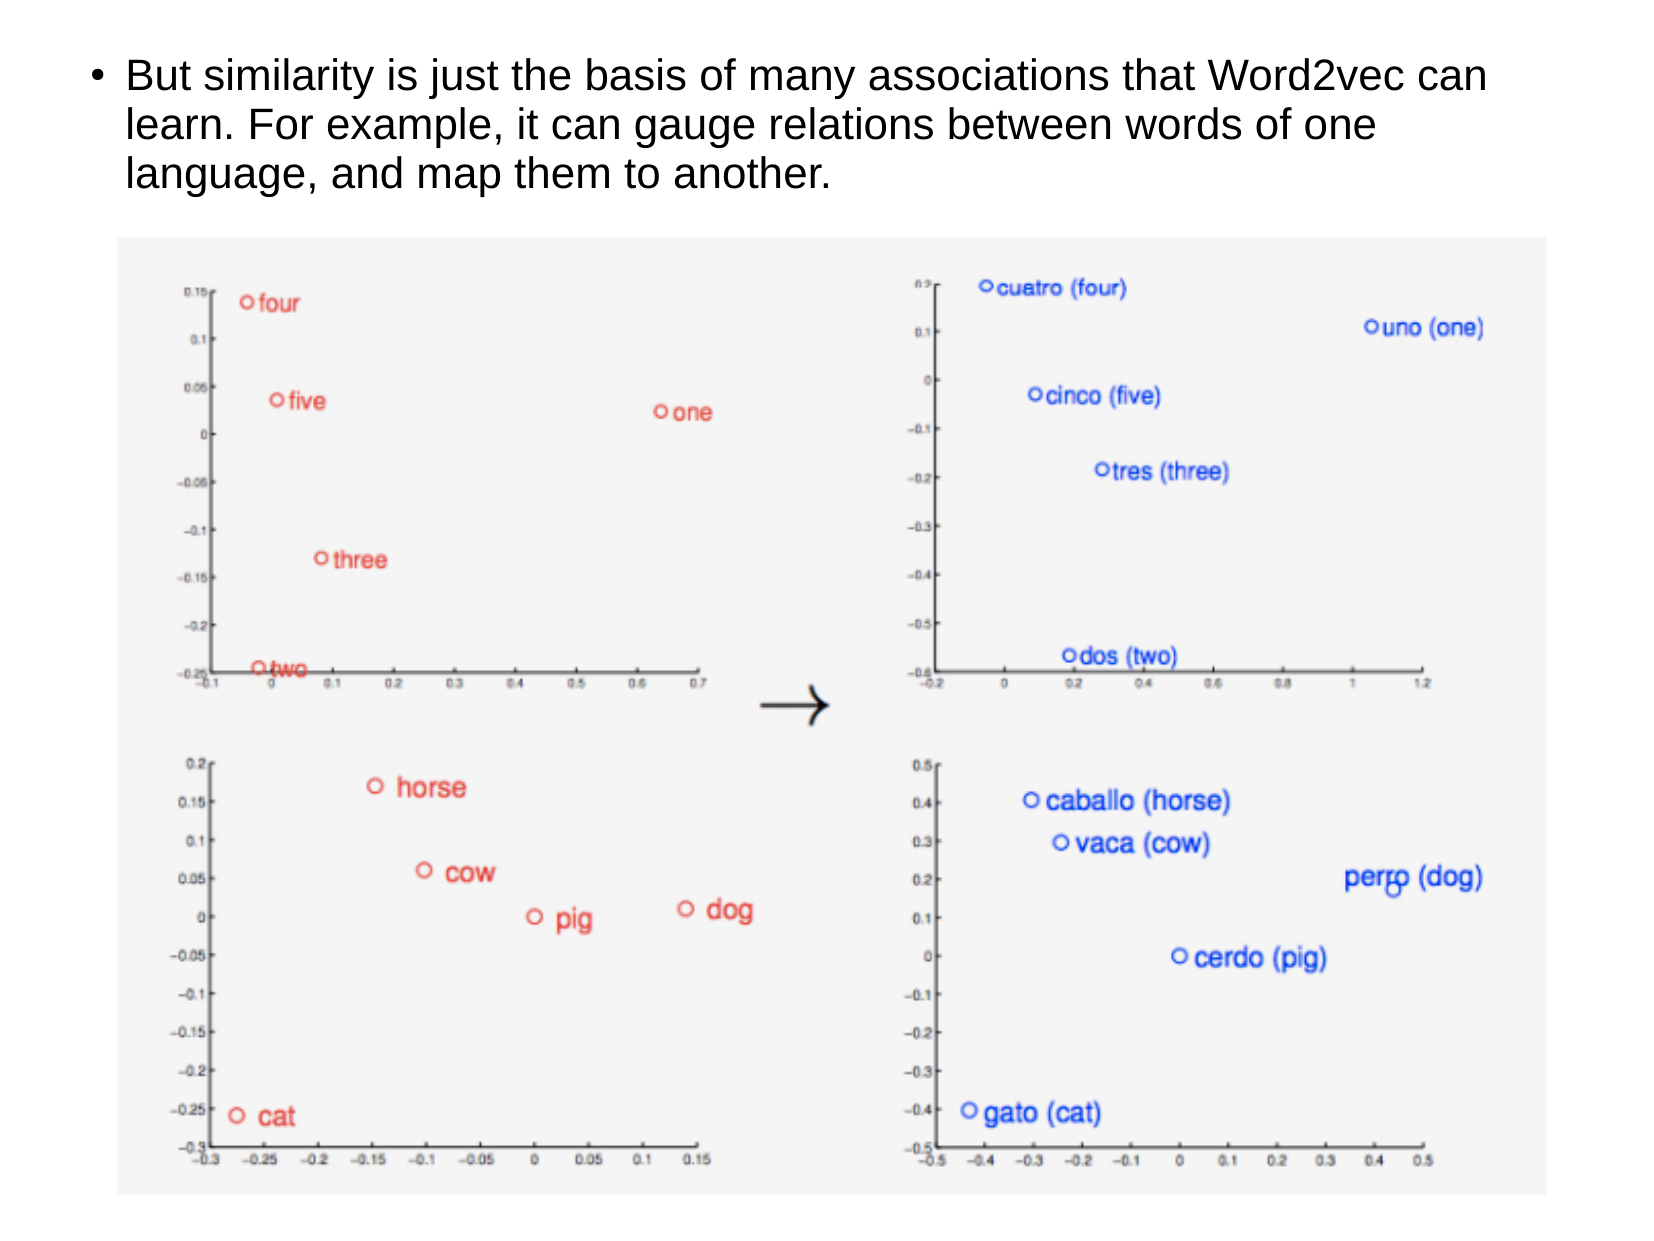

# But similarity is just the basis of many associations that Word2vec can learn. For example, it can gauge relations between words of one language, and map them to another.